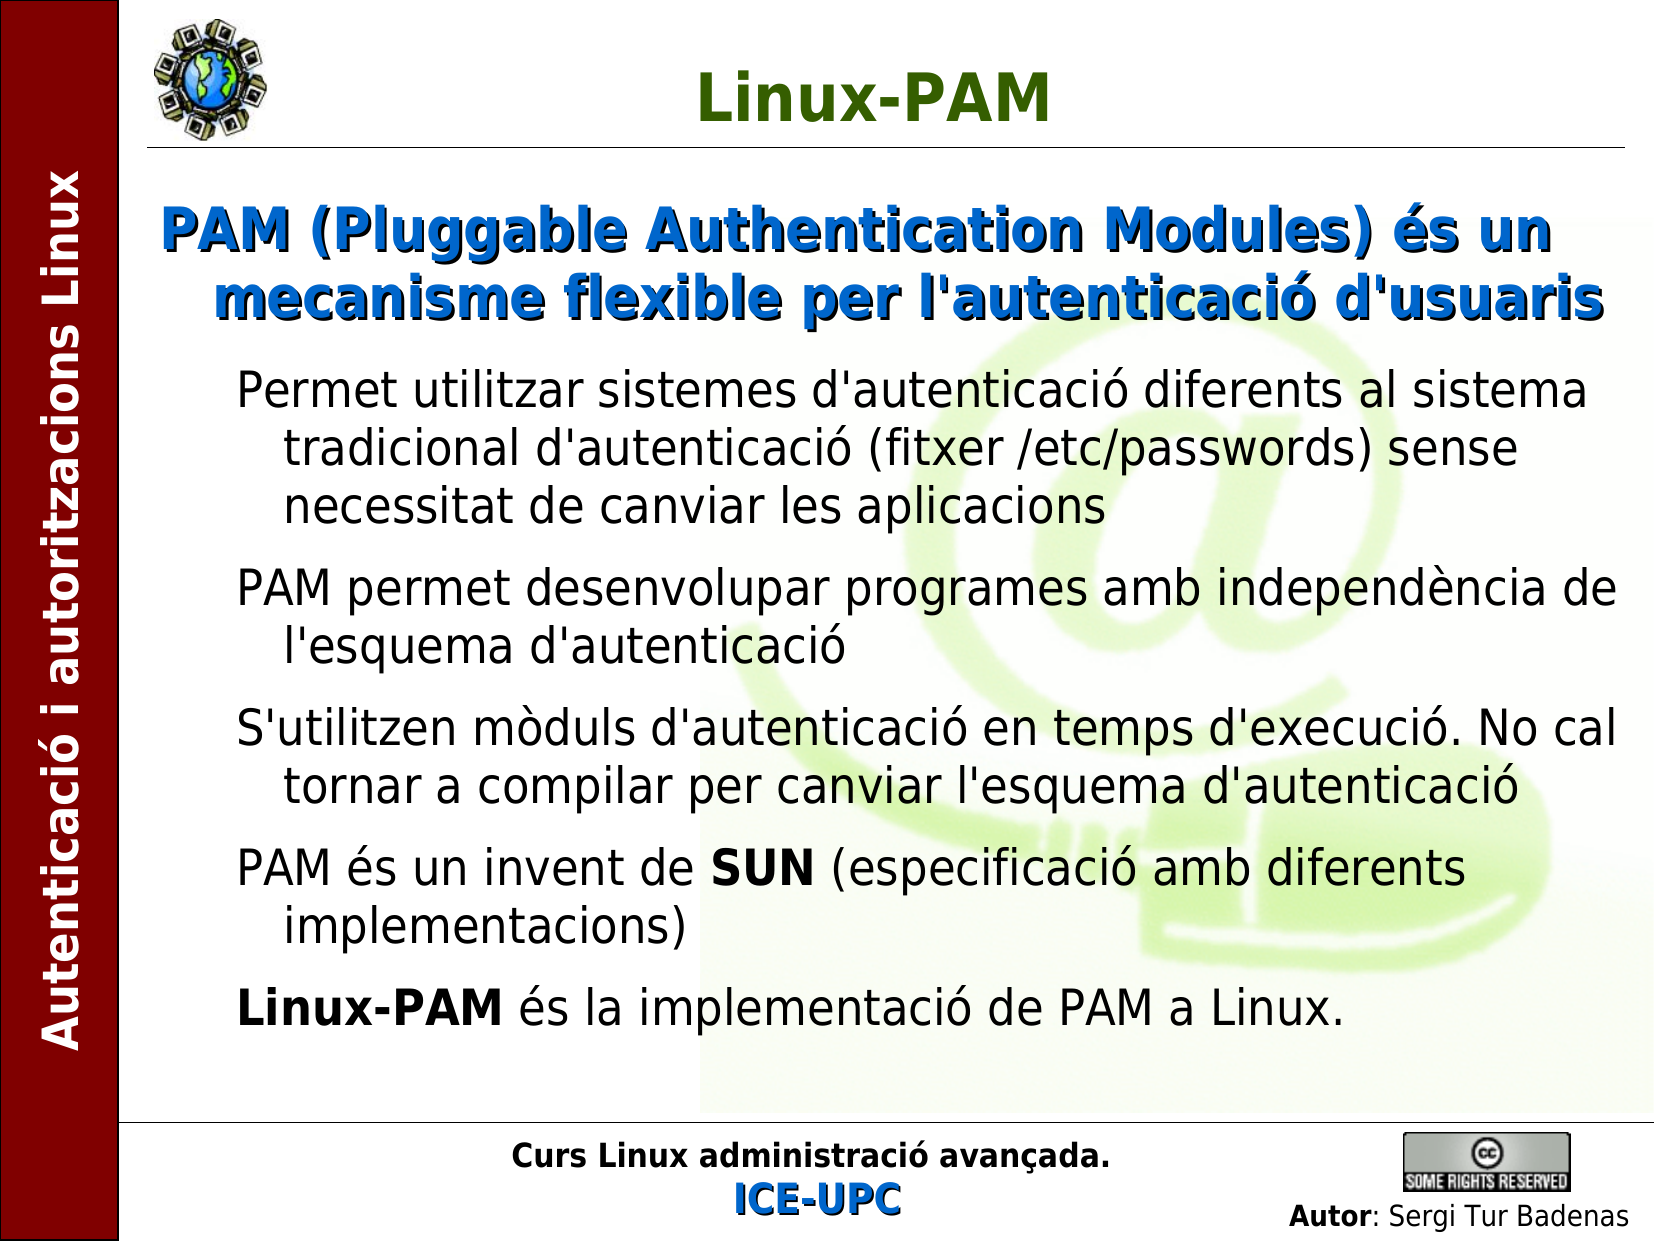

# Linux-PAM
PAM (Pluggable Authentication Modules) és un mecanisme flexible per l'autenticació d'usuaris
Permet utilitzar sistemes d'autenticació diferents al sistema tradicional d'autenticació (fitxer /etc/passwords) sense necessitat de canviar les aplicacions
PAM permet desenvolupar programes amb independència de l'esquema d'autenticació
S'utilitzen mòduls d'autenticació en temps d'execució. No cal tornar a compilar per canviar l'esquema d'autenticació
PAM és un invent de SUN (especificació amb diferents implementacions)
Linux-PAM és la implementació de PAM a Linux.